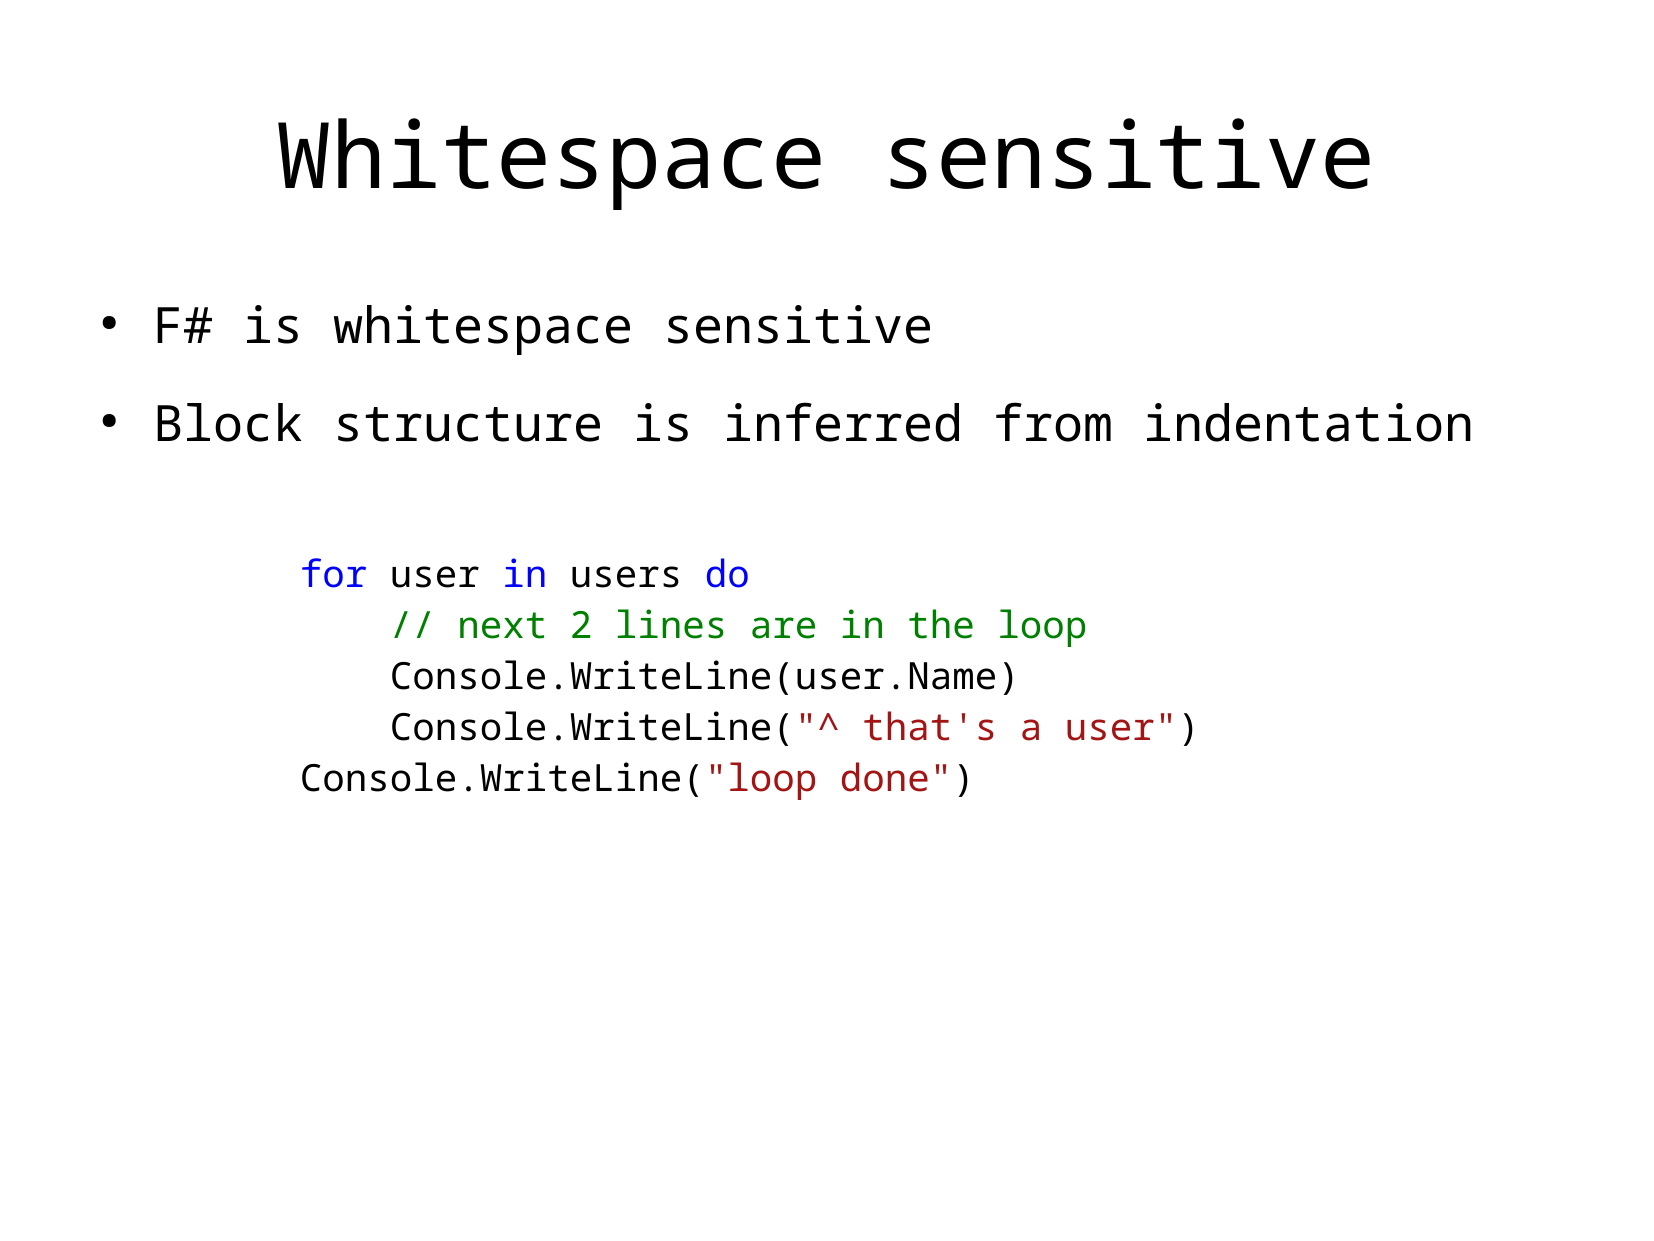

# Whitespace sensitive
F# is whitespace sensitive
Block structure is inferred from indentation
for user in users do
 // next 2 lines are in the loop
 Console.WriteLine(user.Name)
 Console.WriteLine("^ that's a user")
Console.WriteLine("loop done")